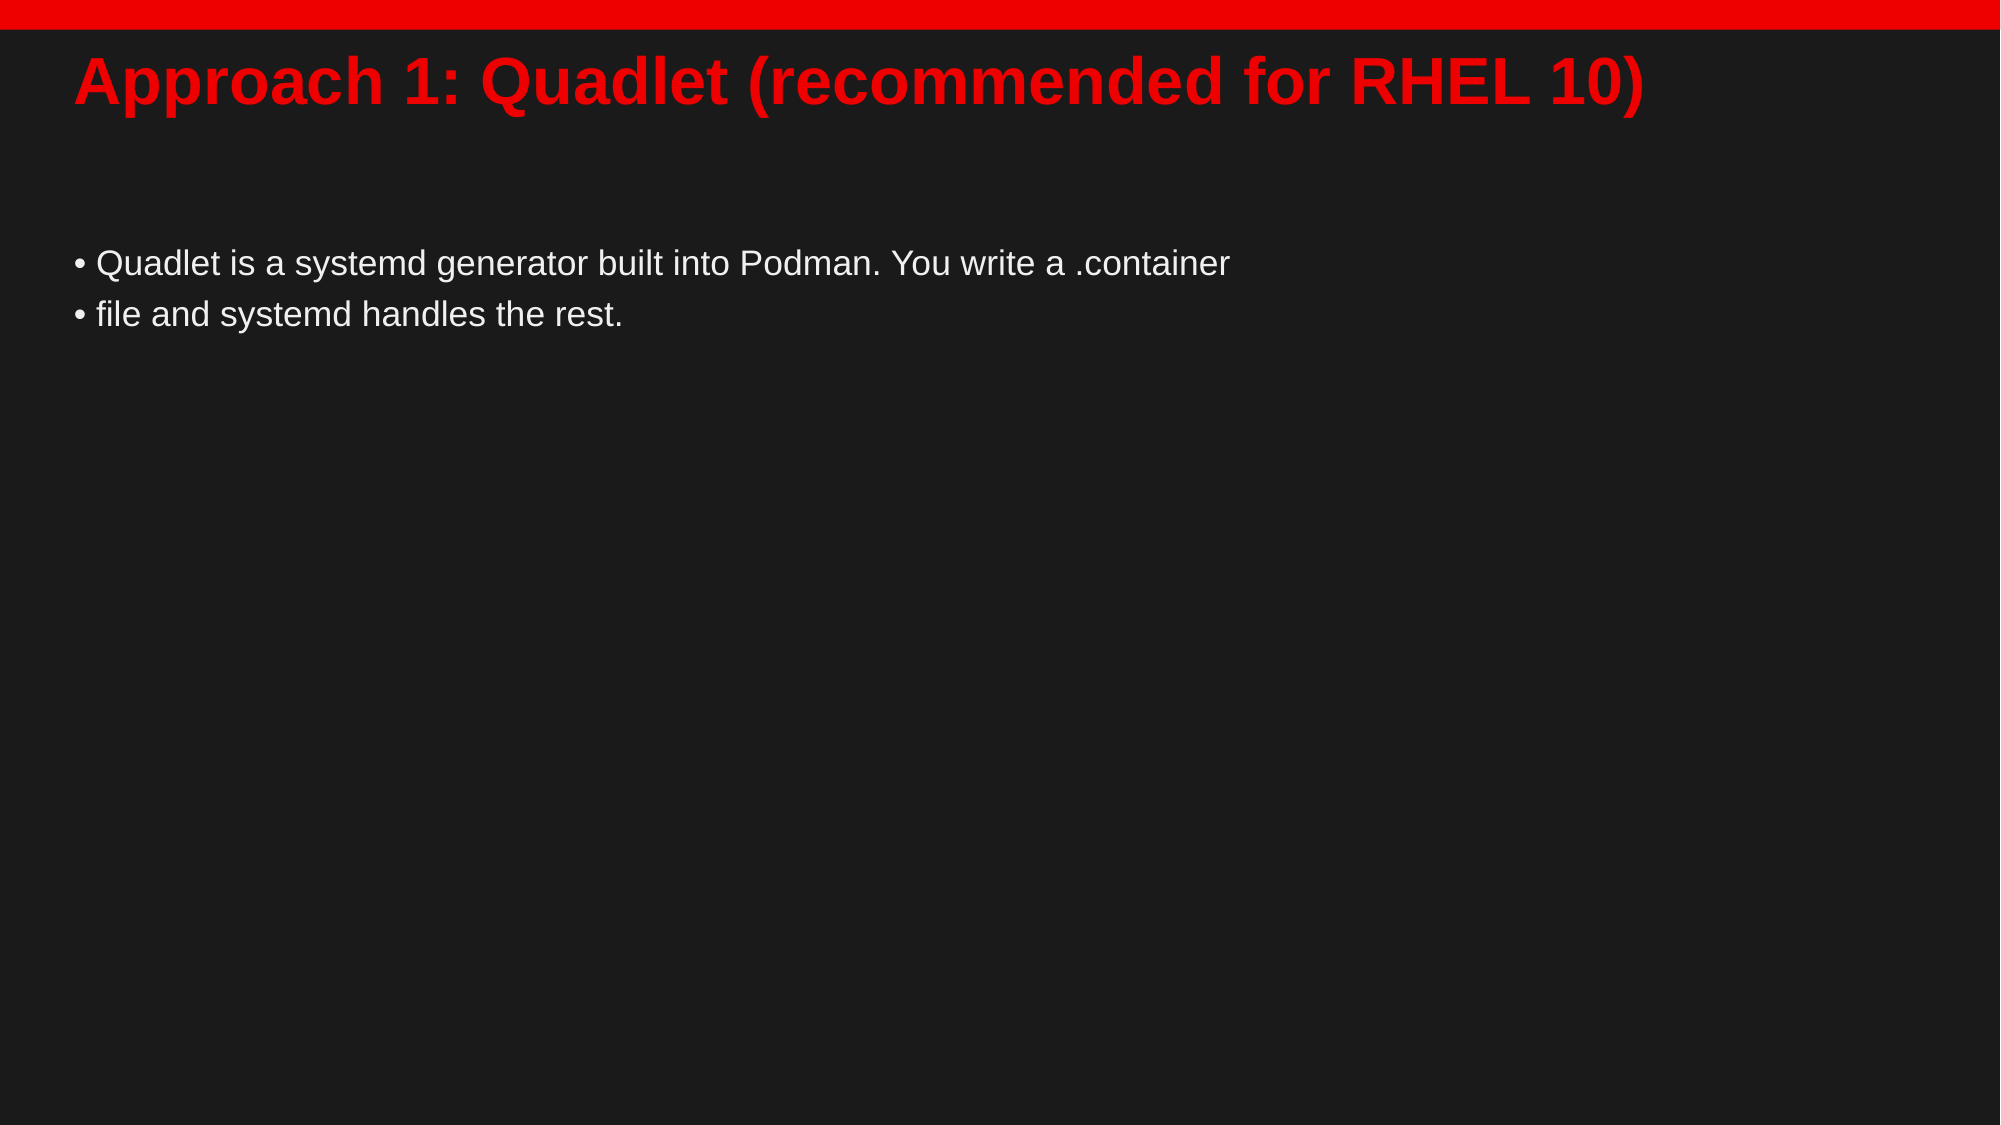

Approach 1: Quadlet (recommended for RHEL 10)
• Quadlet is a systemd generator built into Podman. You write a .container
• file and systemd handles the rest.